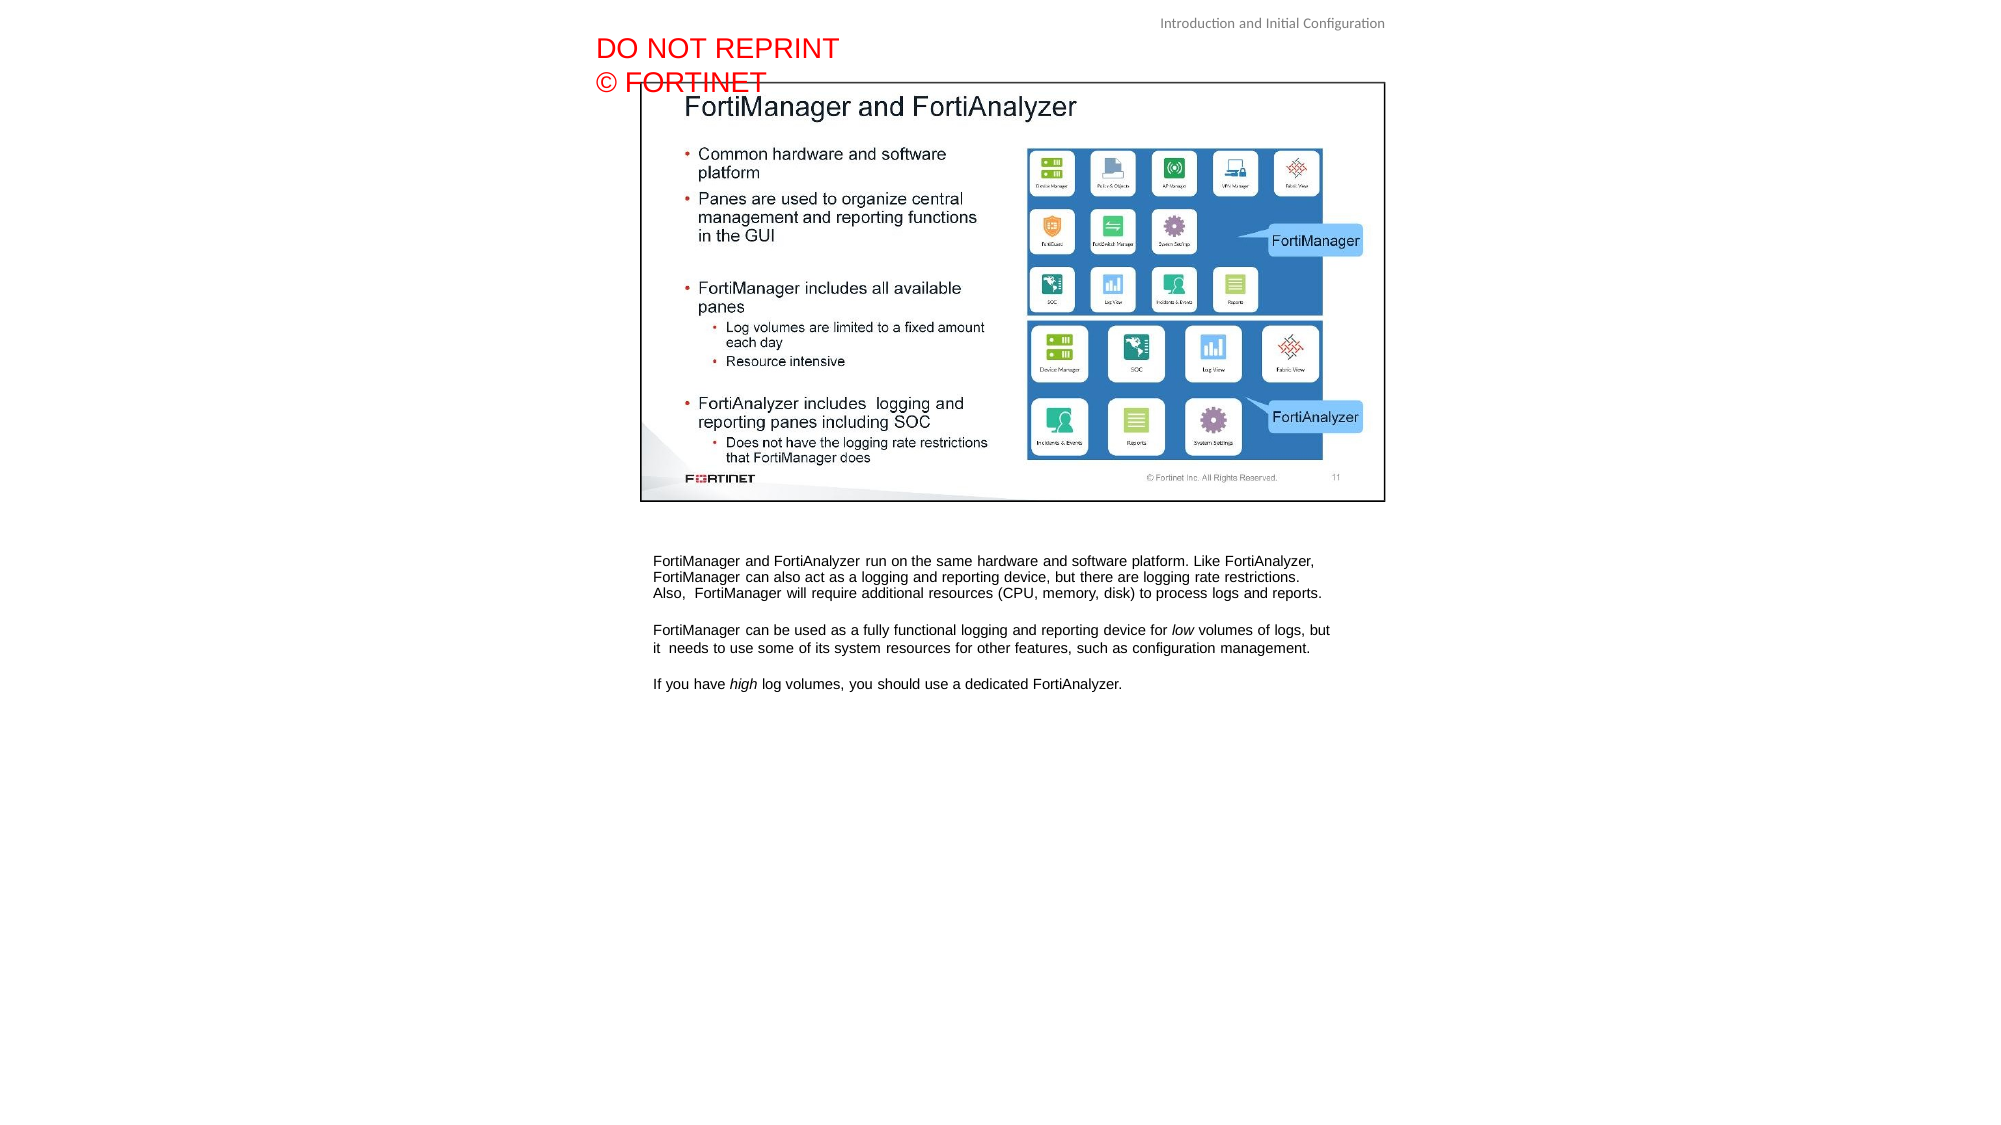

Introduction and Initial Configuration
DO NOT REPRINT
© FORTINET
FortiManager and FortiAnalyzer run on the same hardware and software platform. Like FortiAnalyzer, FortiManager can also act as a logging and reporting device, but there are logging rate restrictions. Also, FortiManager will require additional resources (CPU, memory, disk) to process logs and reports.
FortiManager can be used as a fully functional logging and reporting device for low volumes of logs, but it needs to use some of its system resources for other features, such as configuration management.
If you have high log volumes, you should use a dedicated FortiAnalyzer.
FortiManager 6.2 Study Guide
1